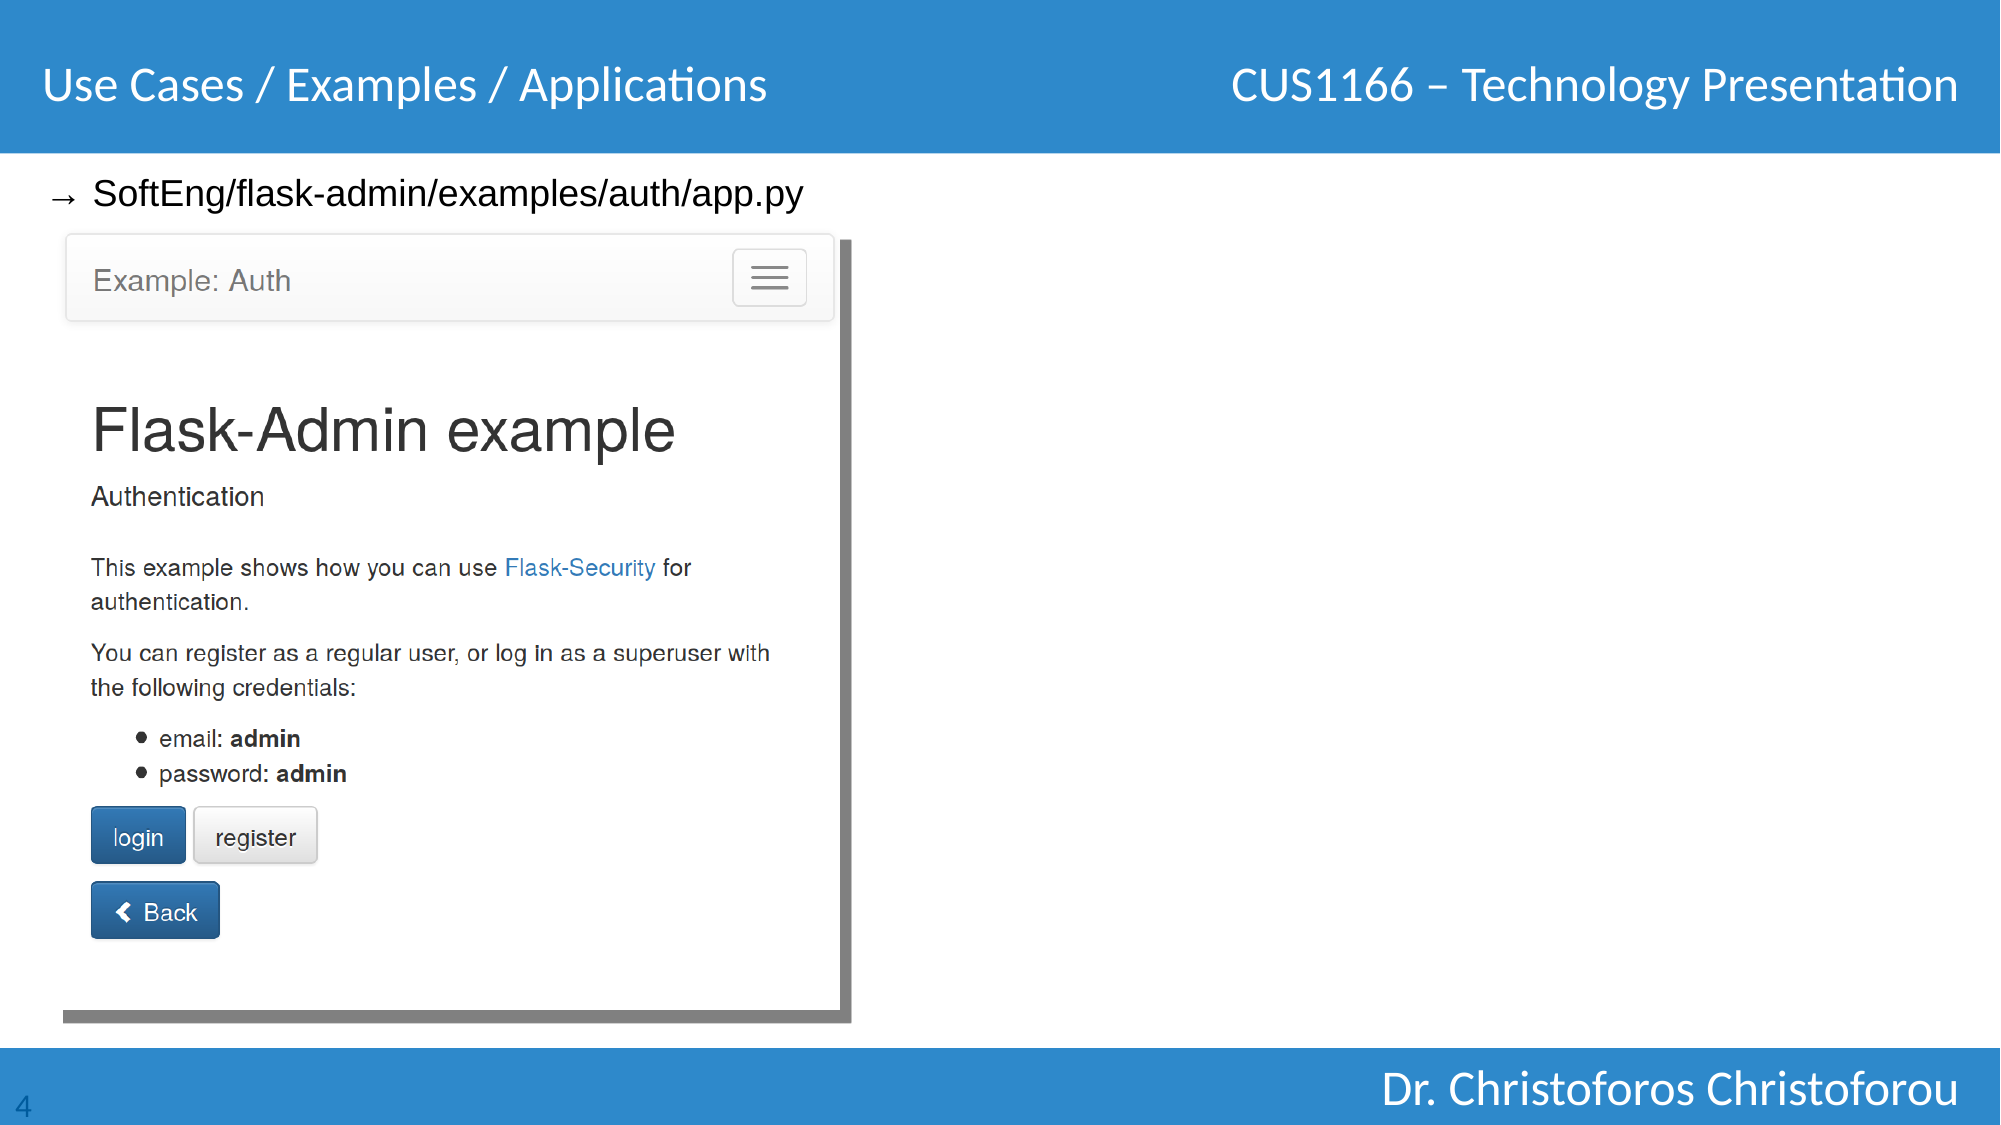

Use Cases / Examples / Applications
→ SoftEng/flask-admin/examples/auth/app.py